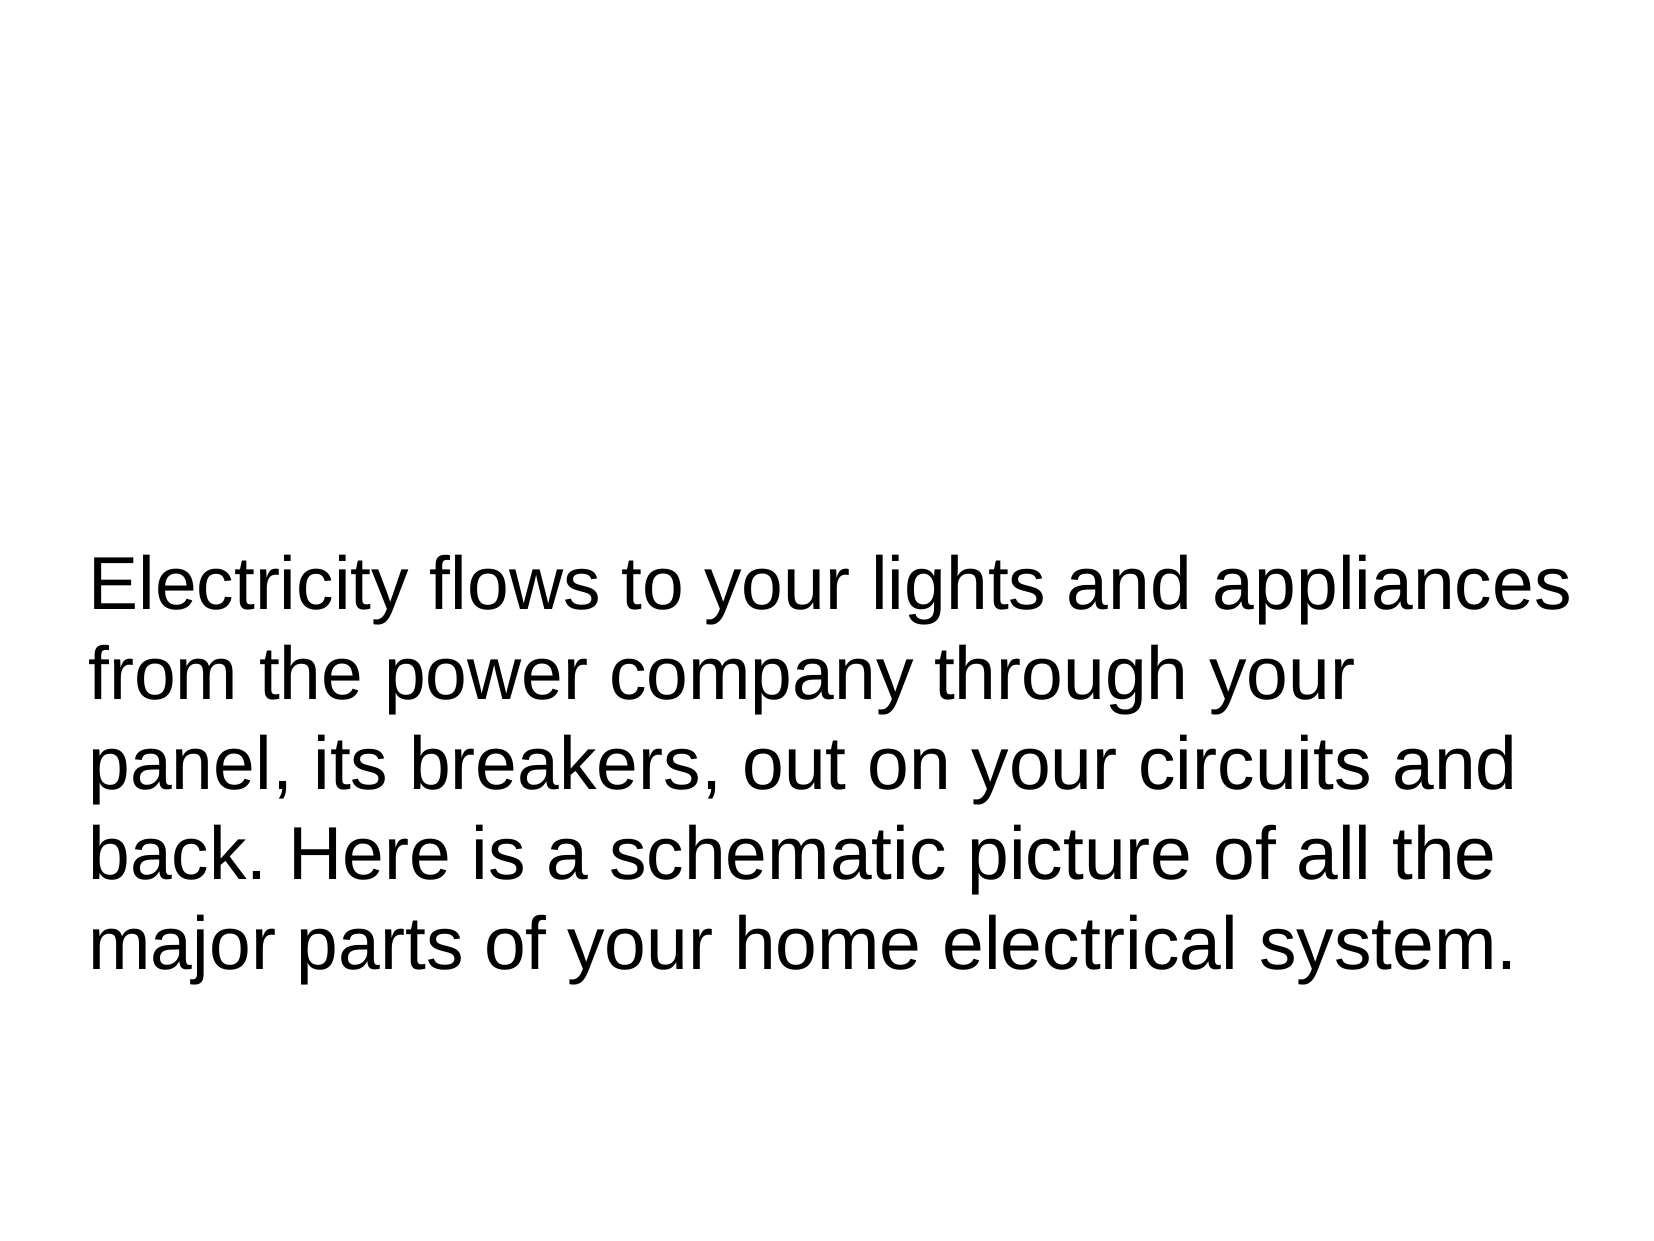

#
Electricity flows to your lights and appliances from the power company through your panel, its breakers, out on your circuits and back. Here is a schematic picture of all the major parts of your home electrical system.